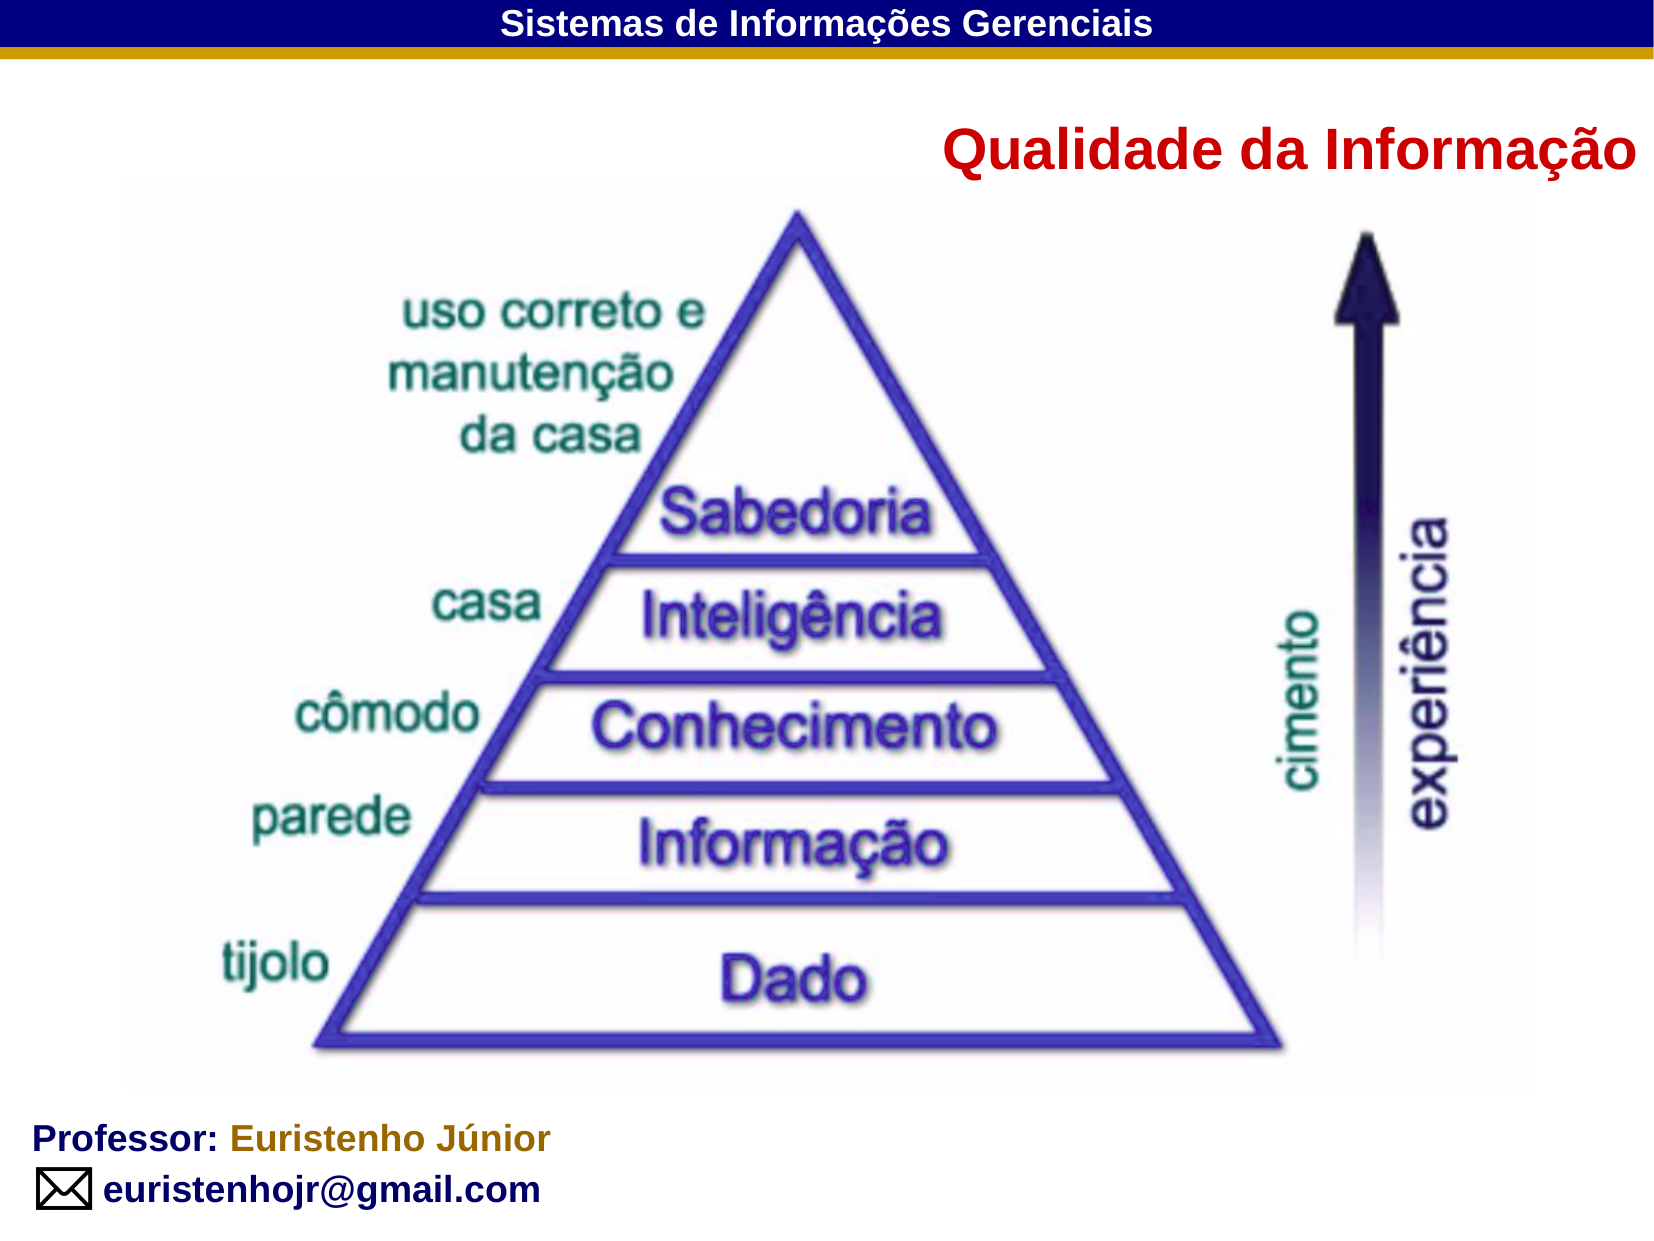

Empreendedorismo
Sistemas de Informações Gerenciais
Qualidade da Informação
Professor: Euristenho Júnior
euristenhojr@gmail.com